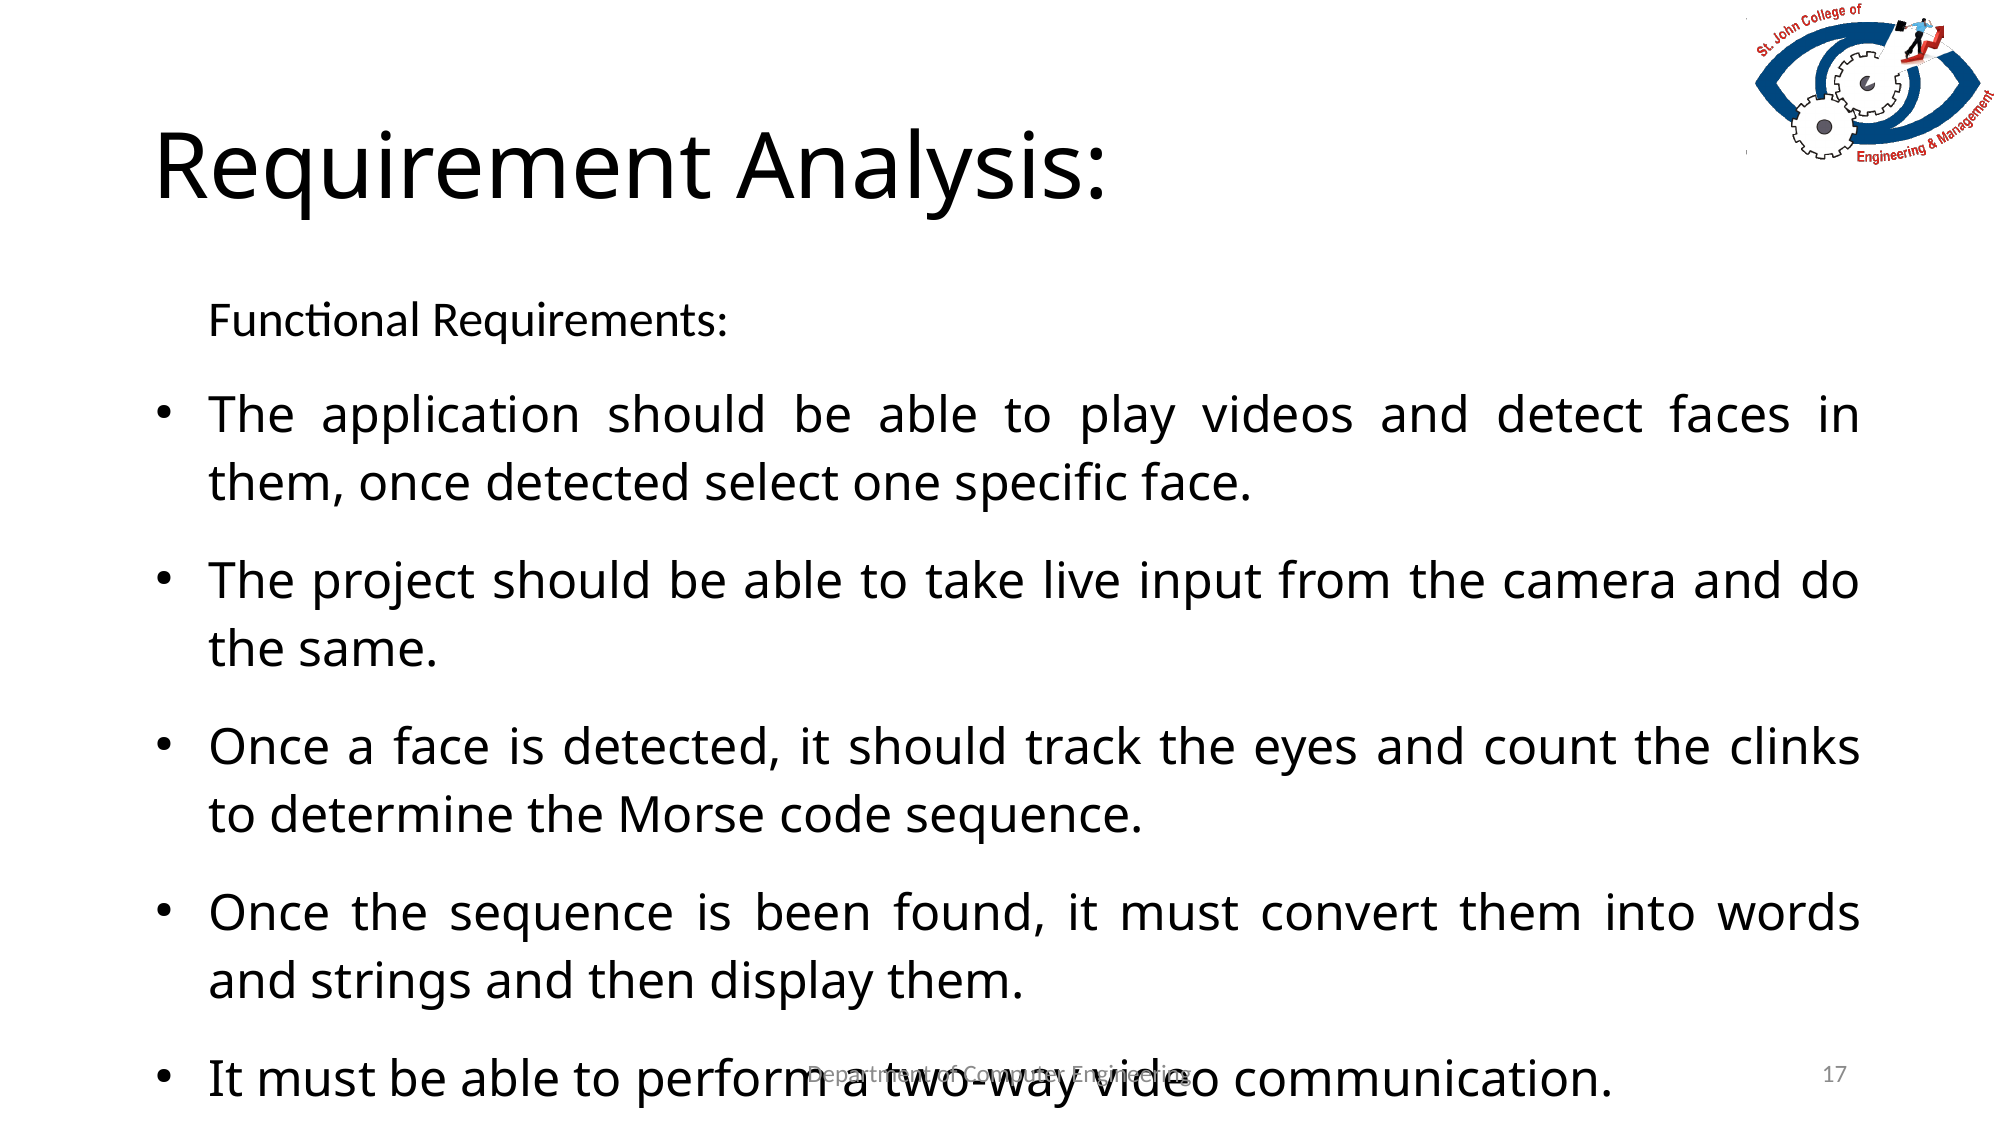

# Requirement Analysis:
Functional Requirements:
The application should be able to play videos and detect faces in them, once detected select one specific face.
The project should be able to take live input from the camera and do the same.
Once a face is detected, it should track the eyes and count the clinks to determine the Morse code sequence.
Once the sequence is been found, it must convert them into words and strings and then display them.
It must be able to perform a two-way video communication.
Department of Computer Engineering